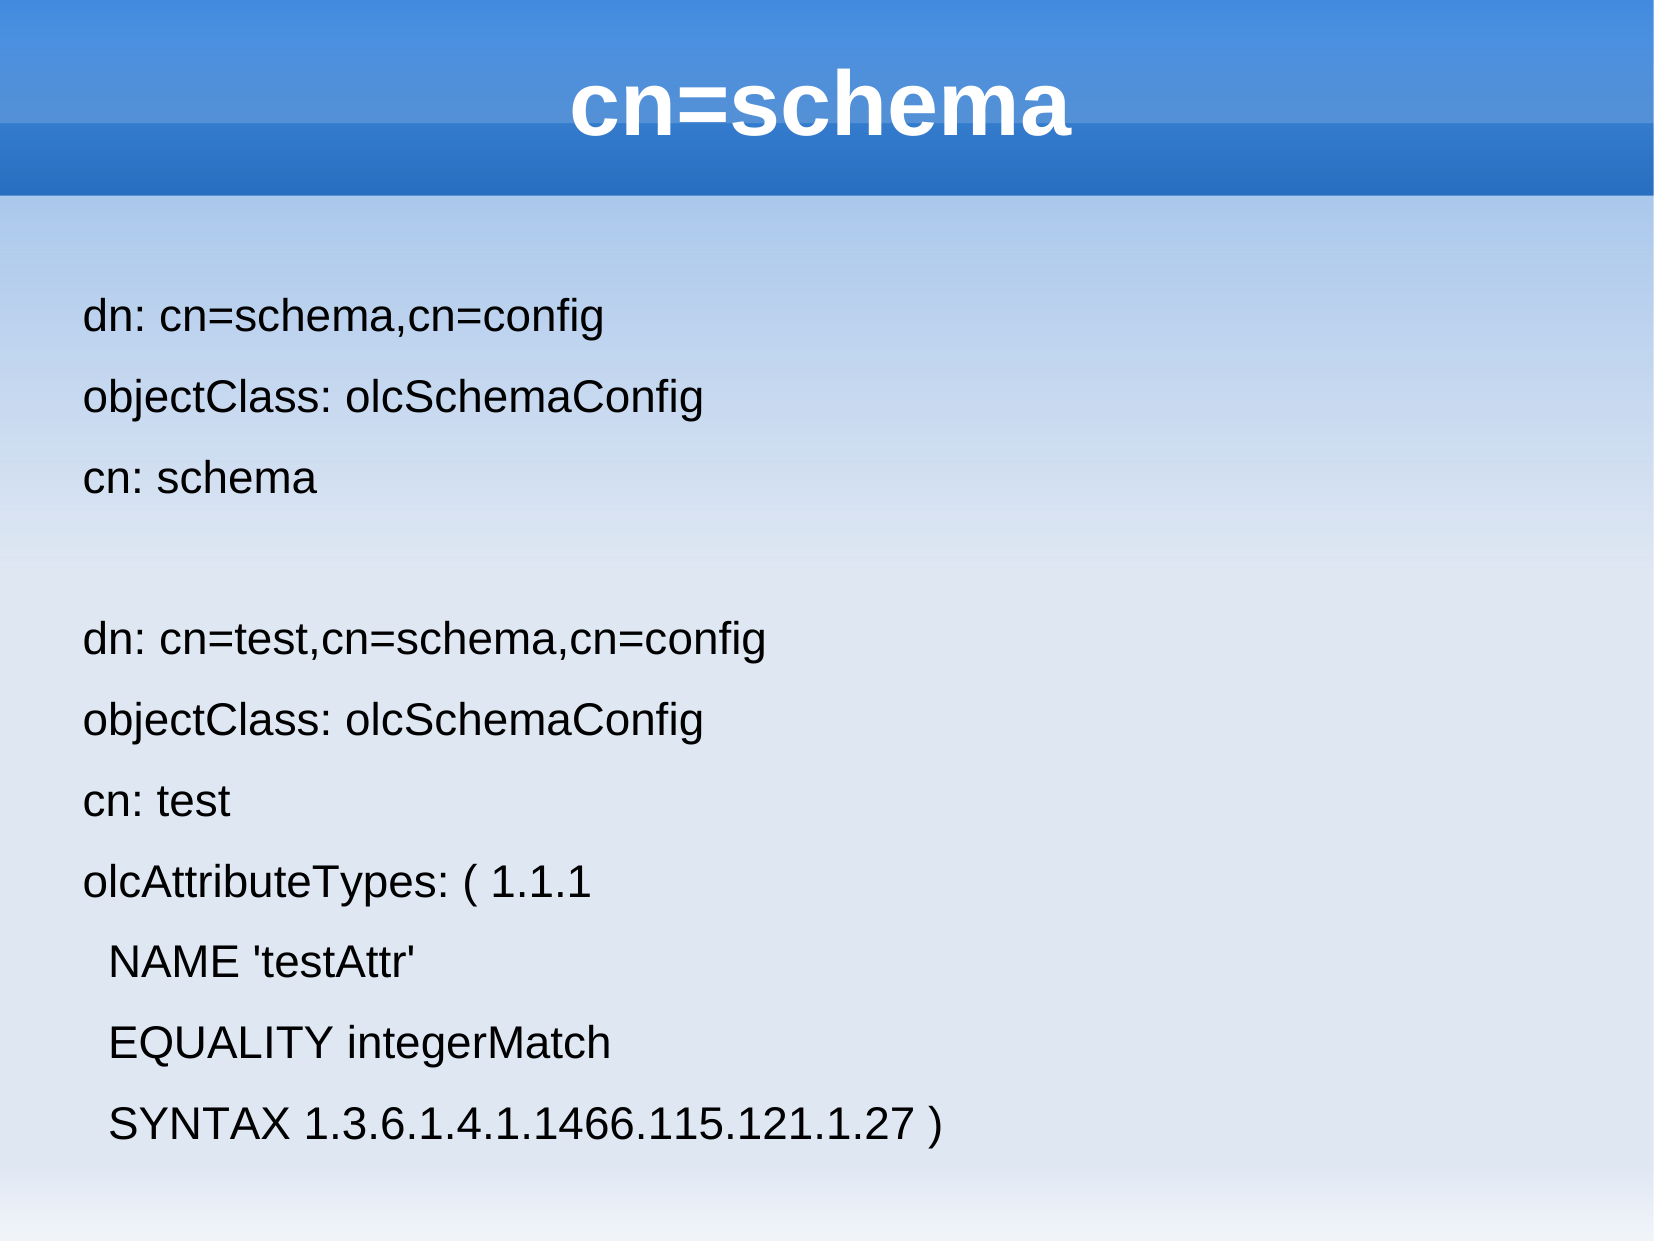

# cn=schema
dn: cn=schema,cn=config
objectClass: olcSchemaConfig
cn: schema
dn: cn=test,cn=schema,cn=config
objectClass: olcSchemaConfig
cn: test
olcAttributeTypes: ( 1.1.1
 NAME 'testAttr'
 EQUALITY integerMatch
 SYNTAX 1.3.6.1.4.1.1466.115.121.1.27 )